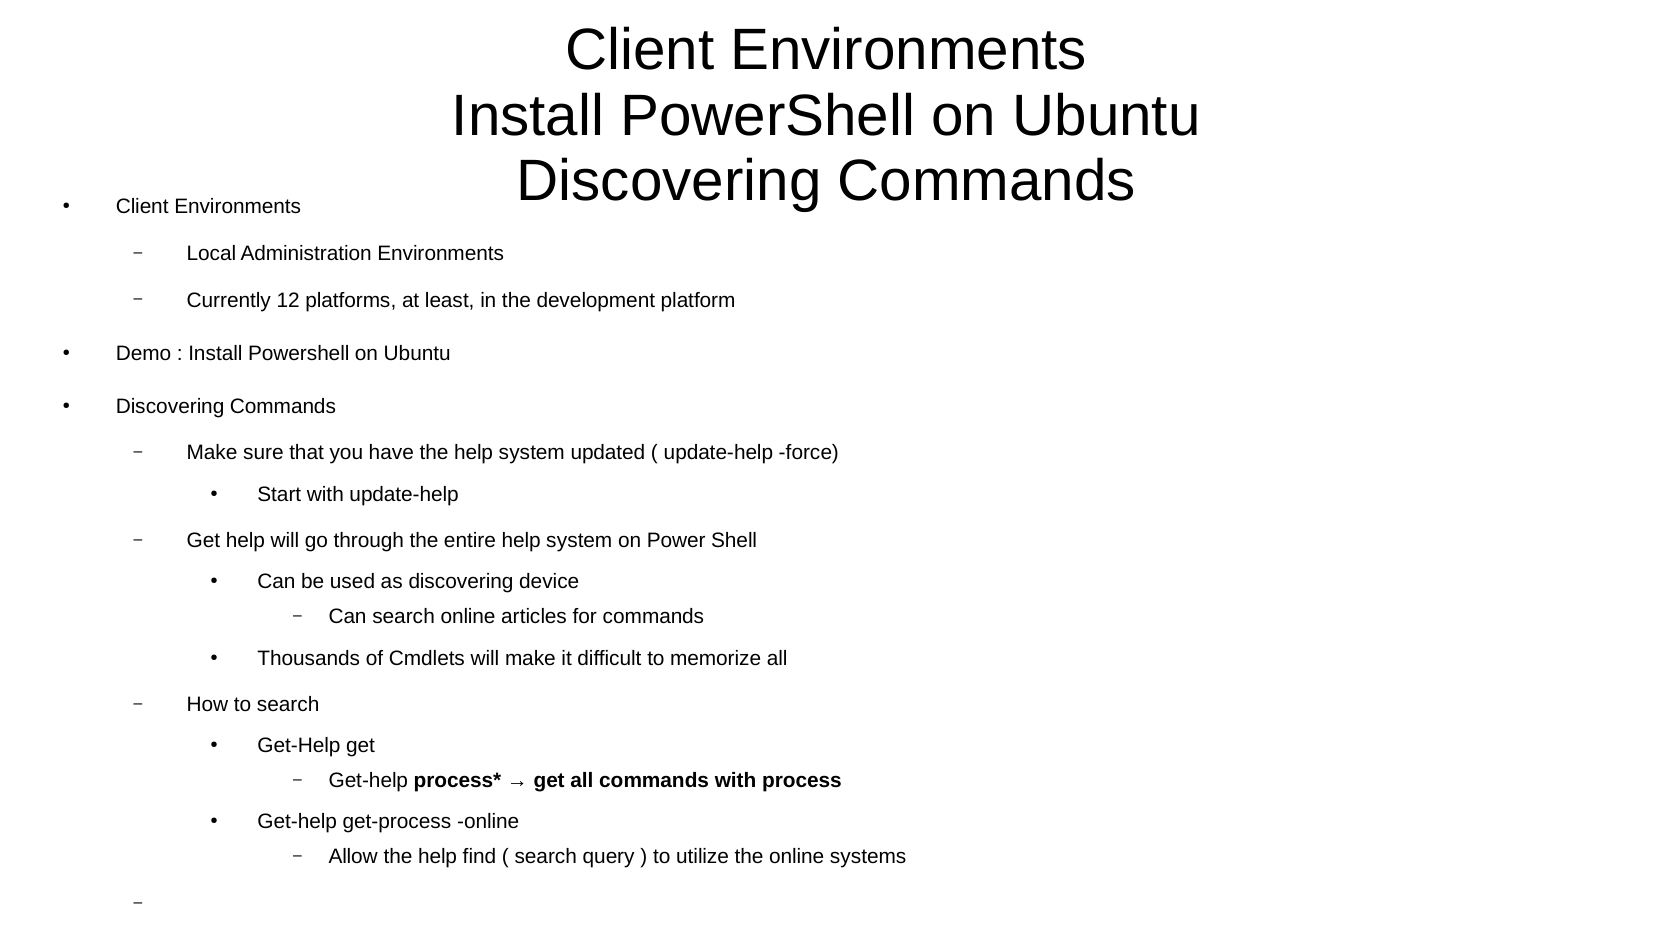

# Client Environments Install PowerShell on Ubuntu Discovering Commands
Client Environments
Local Administration Environments
Currently 12 platforms, at least, in the development platform
Demo : Install Powershell on Ubuntu
Discovering Commands
Make sure that you have the help system updated ( update-help -force)
Start with update-help
Get help will go through the entire help system on Power Shell
Can be used as discovering device
Can search online articles for commands
Thousands of Cmdlets will make it difficult to memorize all
How to search
Get-Help get
Get-help process* → get all commands with process
Get-help get-process -online
Allow the help find ( search query ) to utilize the online systems